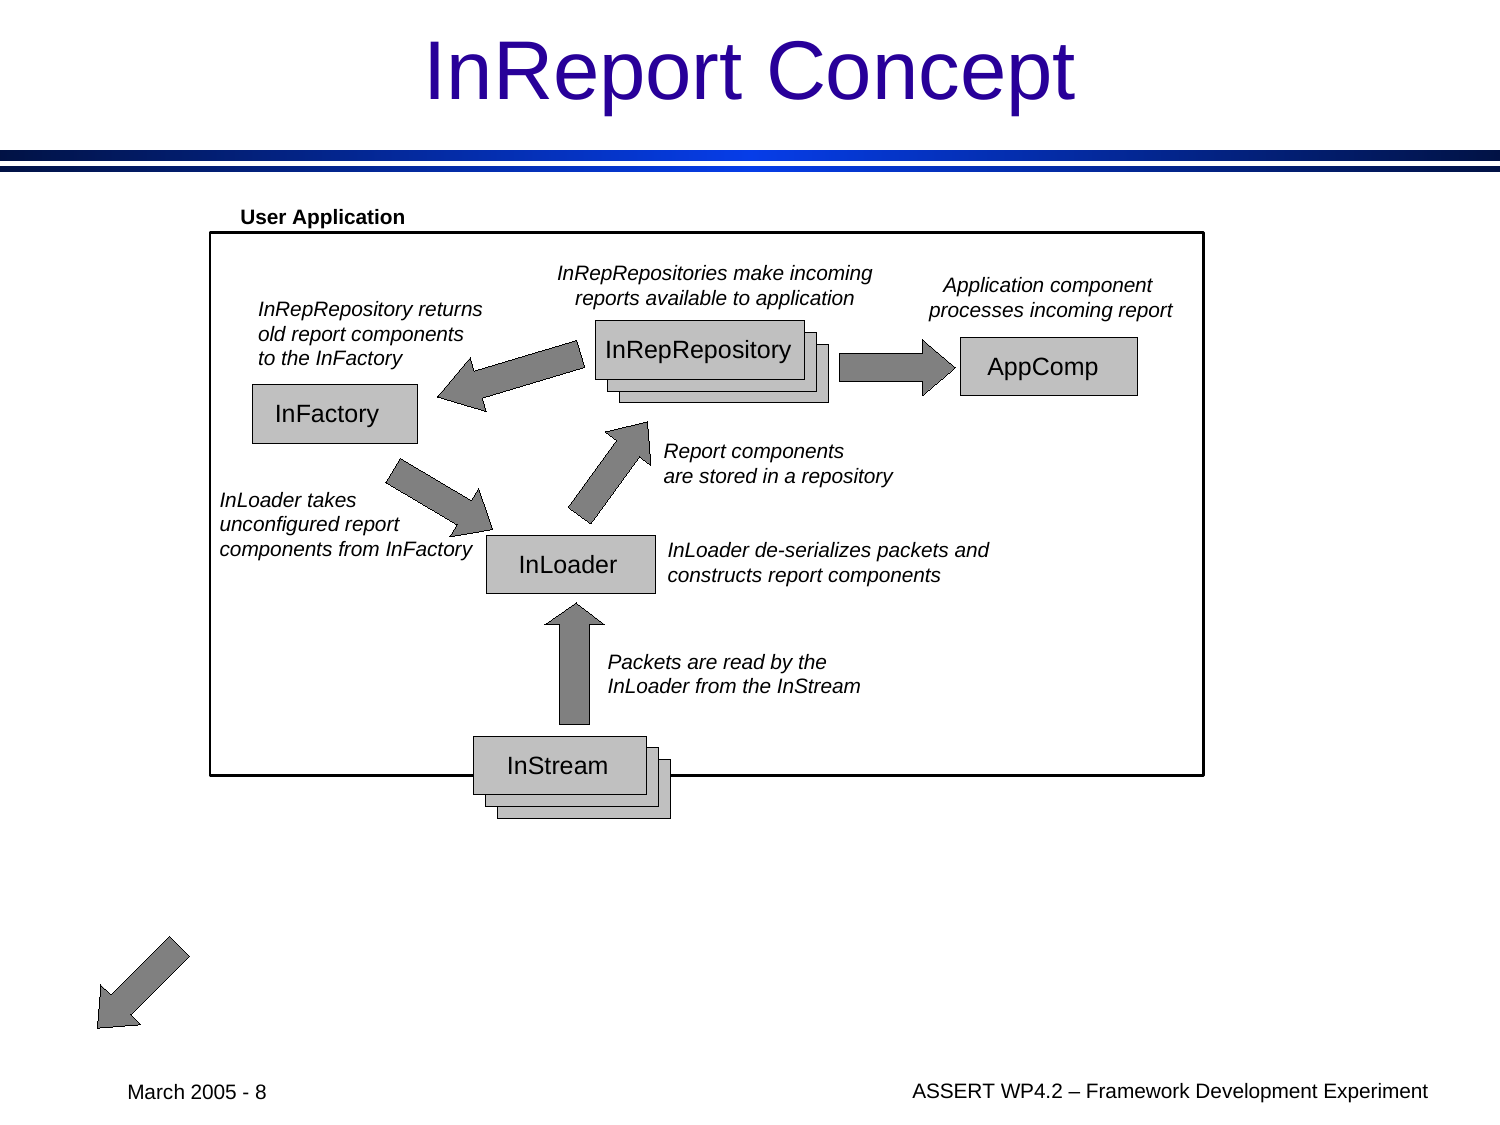

# InReport Concept
User Application
InRepRepositories make incoming
reports available to application
Application component
processes incoming report
InRepRepository returns
old report components
to the InFactory
InRepRepository
InRepRepository
AppComp
InRepRepository
InFactory
Report components
are stored in a repository
InLoader takes
unconfigured report
components from InFactory
InLoader de-serializes packets and
constructs report components
InLoader
Packets are read by the
InLoader from the InStream
InStream